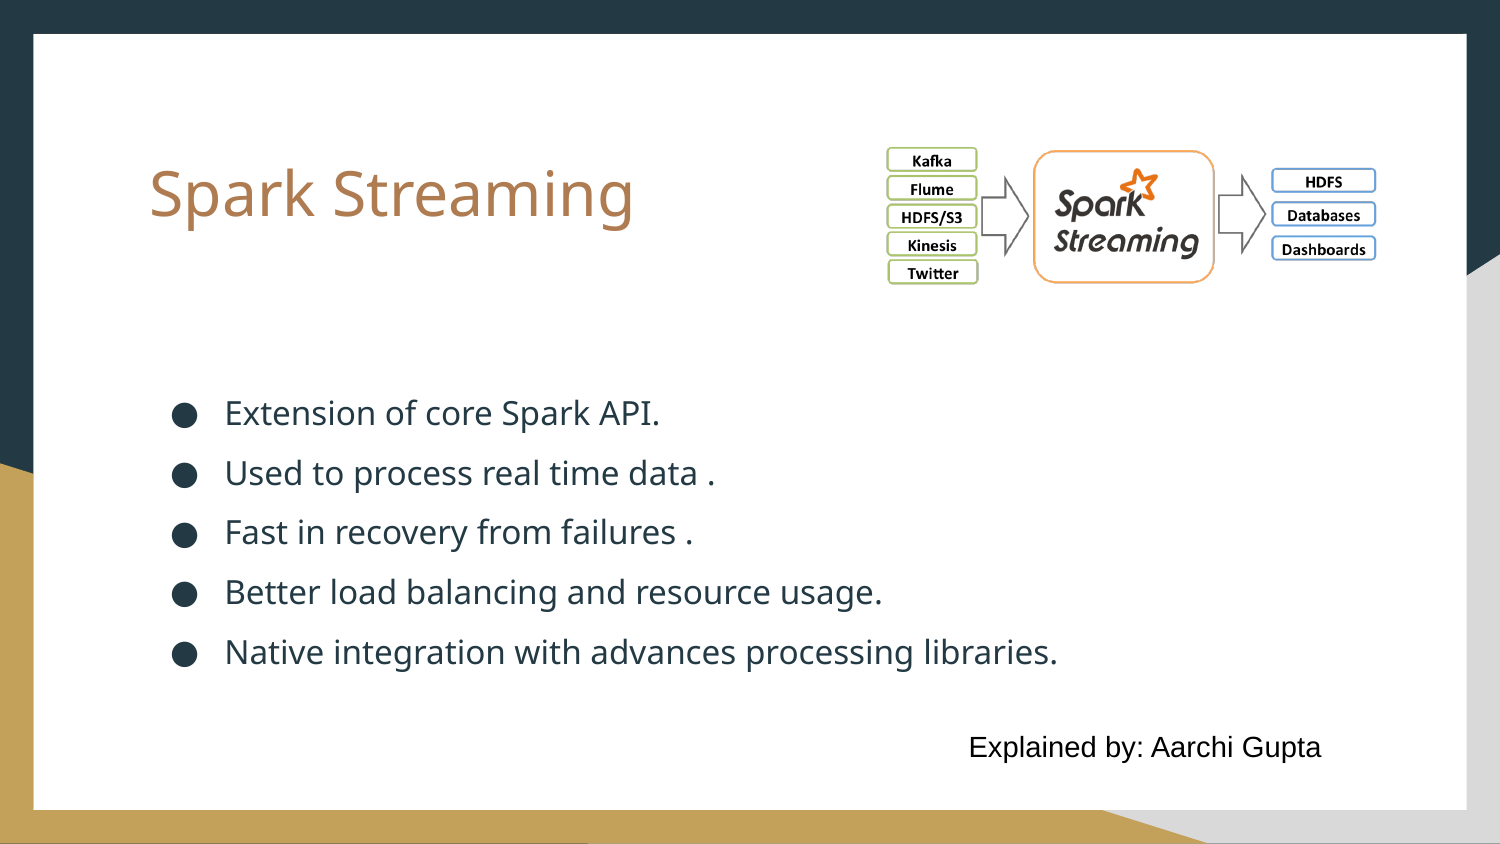

# Spark Streaming
Extension of core Spark API.
Used to process real time data .
Fast in recovery from failures .
Better load balancing and resource usage.
Native integration with advances processing libraries.
Explained by: Aarchi Gupta